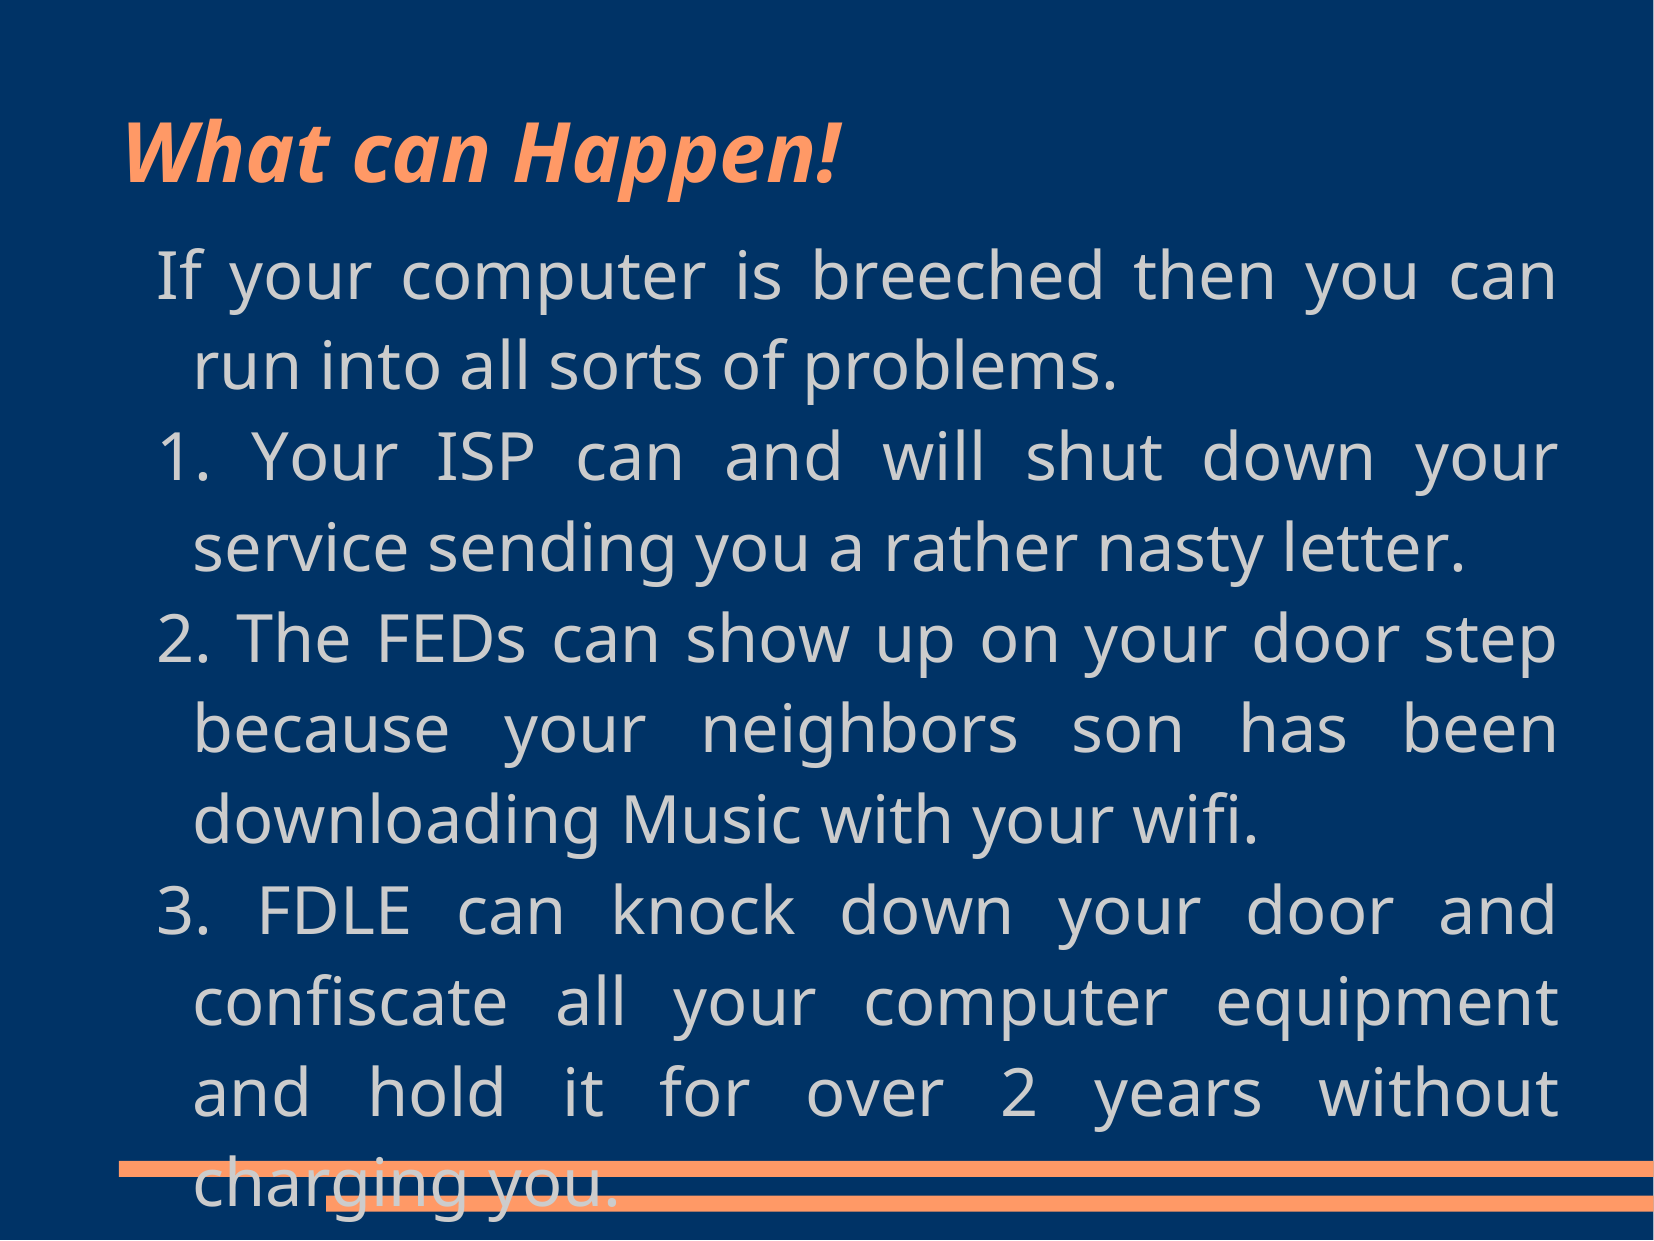

# What can Happen!
If your computer is breeched then you can run into all sorts of problems.
1. Your ISP can and will shut down your service sending you a rather nasty letter.
2. The FEDs can show up on your door step because your neighbors son has been downloading Music with your wifi.
3. FDLE can knock down your door and confiscate all your computer equipment and hold it for over 2 years without charging you.